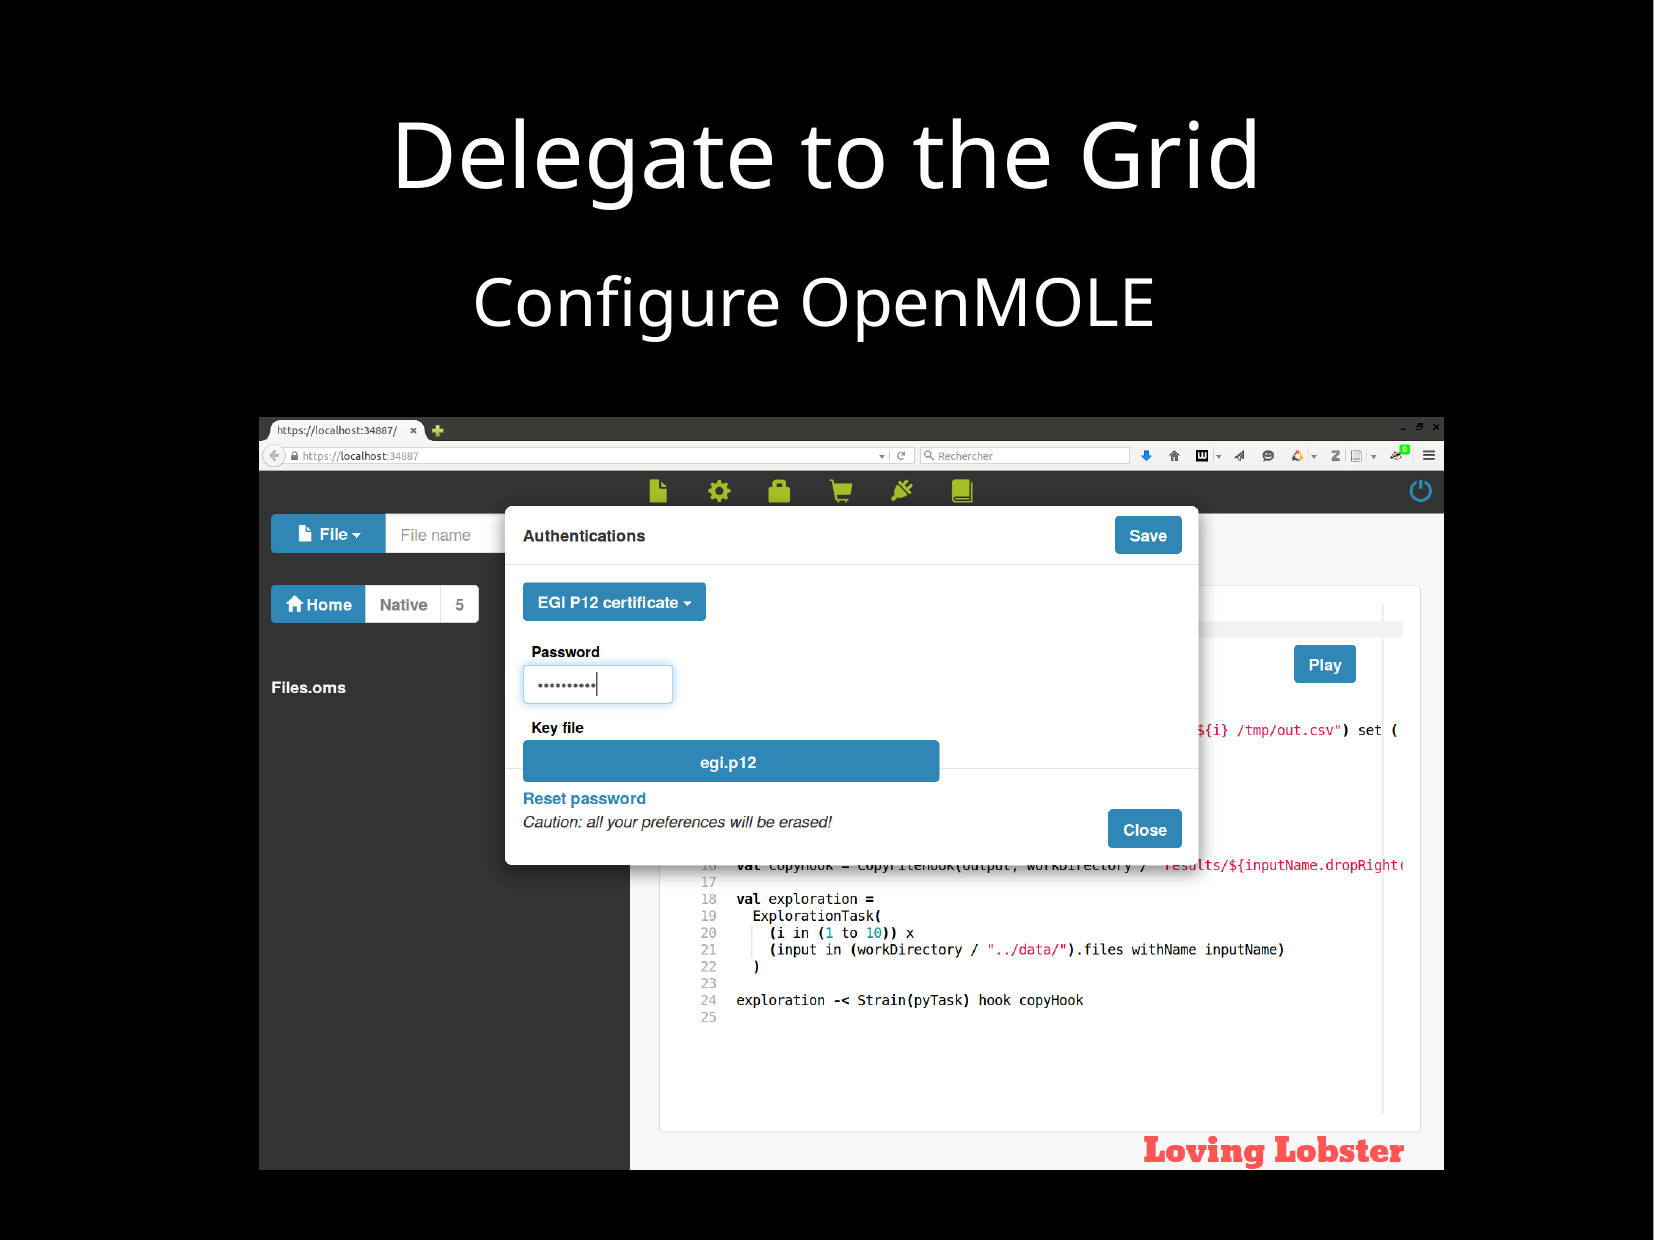

# Delegate to the Grid
Configure OpenMOLE